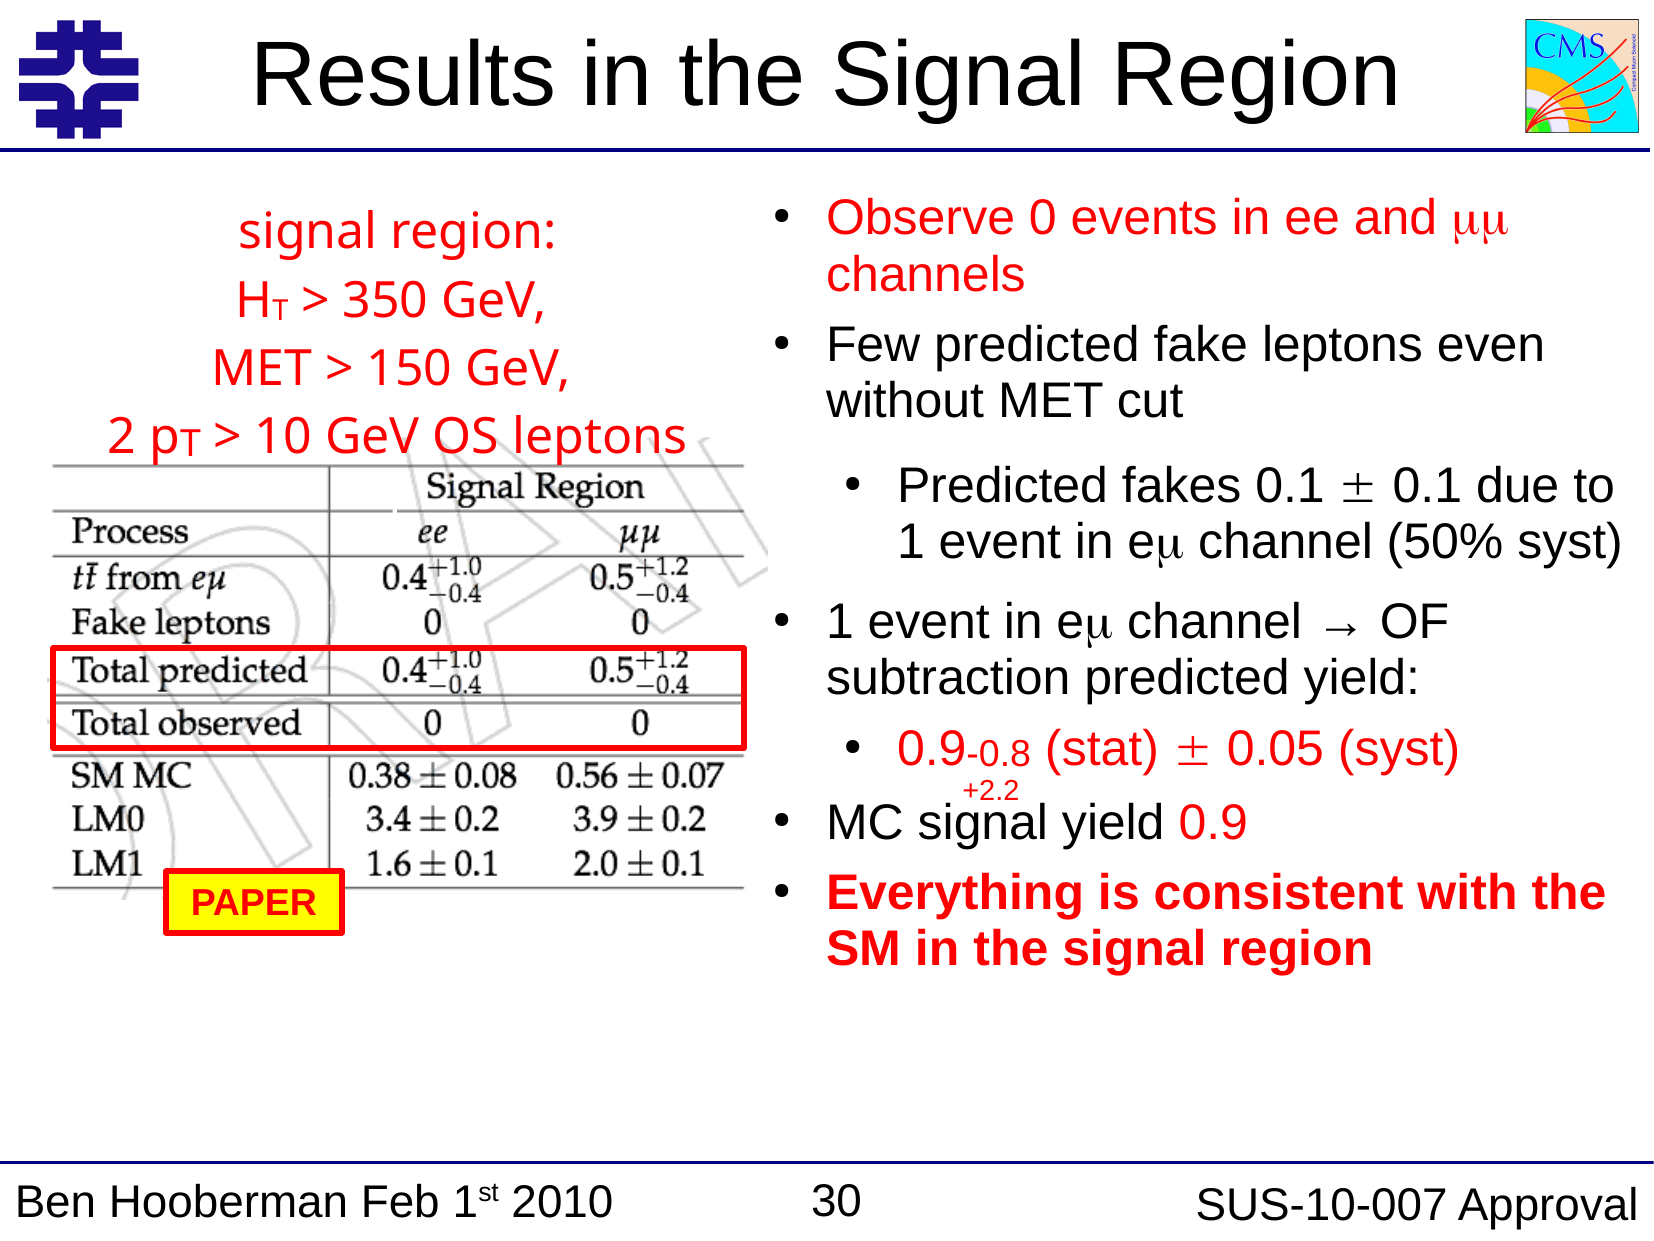

# Results in the Signal Region
Observe 0 events in ee and mm channels
Few predicted fake leptons even without MET cut
Predicted fakes 0.1  0.1 due to 1 event in em channel (50% syst)
1 event in em channel → OF subtraction predicted yield:
0.9-0.8 (stat)  0.05 (syst)
MC signal yield 0.9
Everything is consistent with the SM in the signal region
signal region:
HT > 350 GeV,
MET > 150 GeV,
2 pT > 10 GeV OS leptons
t
+2.2
PAPER
30